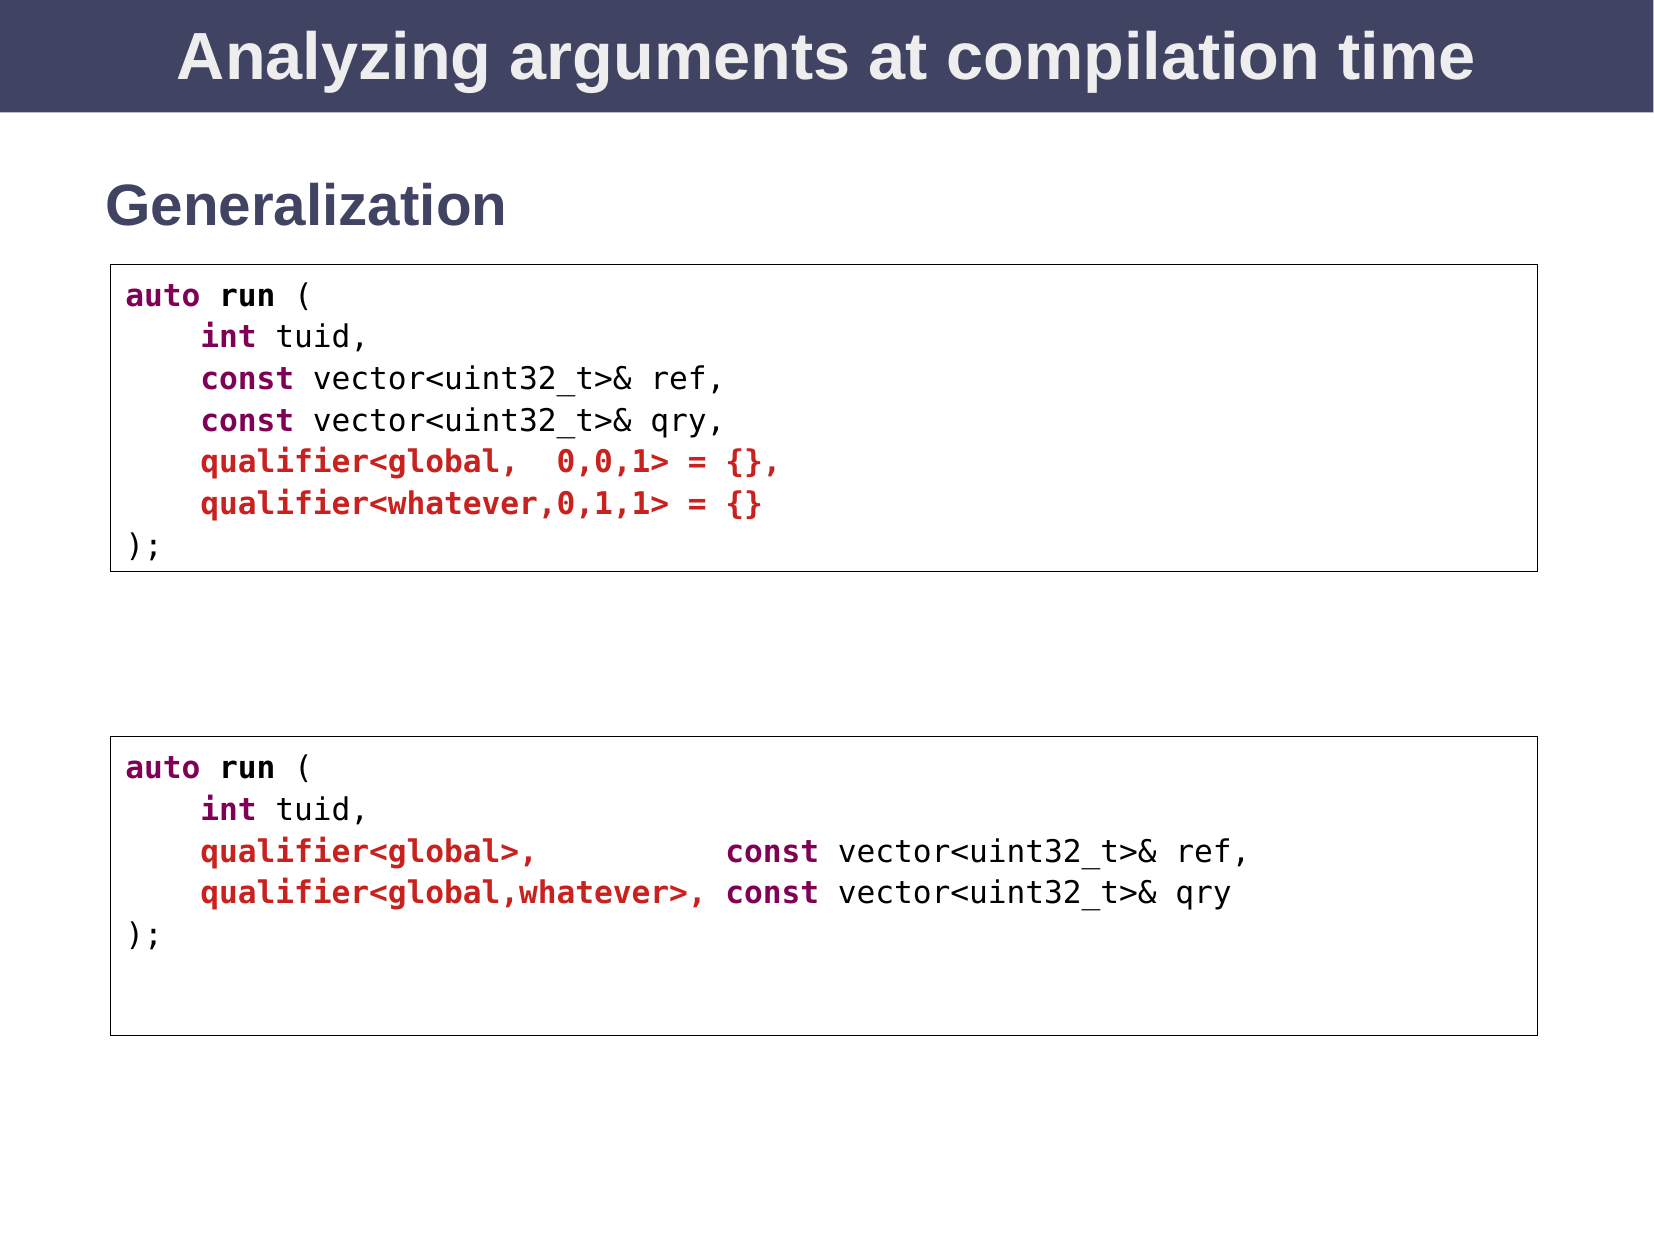

Analyzing arguments at compilation time
Generalization
auto run (
	int tuid,
	const vector<uint32_t>& ref,
	const vector<uint32_t>& qry,
	qualifier<global, 0,0,1> = {},
	qualifier<whatever,0,1,1> = {}
);
auto run (
	int tuid,
	qualifier<global>, const vector<uint32_t>& ref,
	qualifier<global,whatever>, const vector<uint32_t>& qry
);